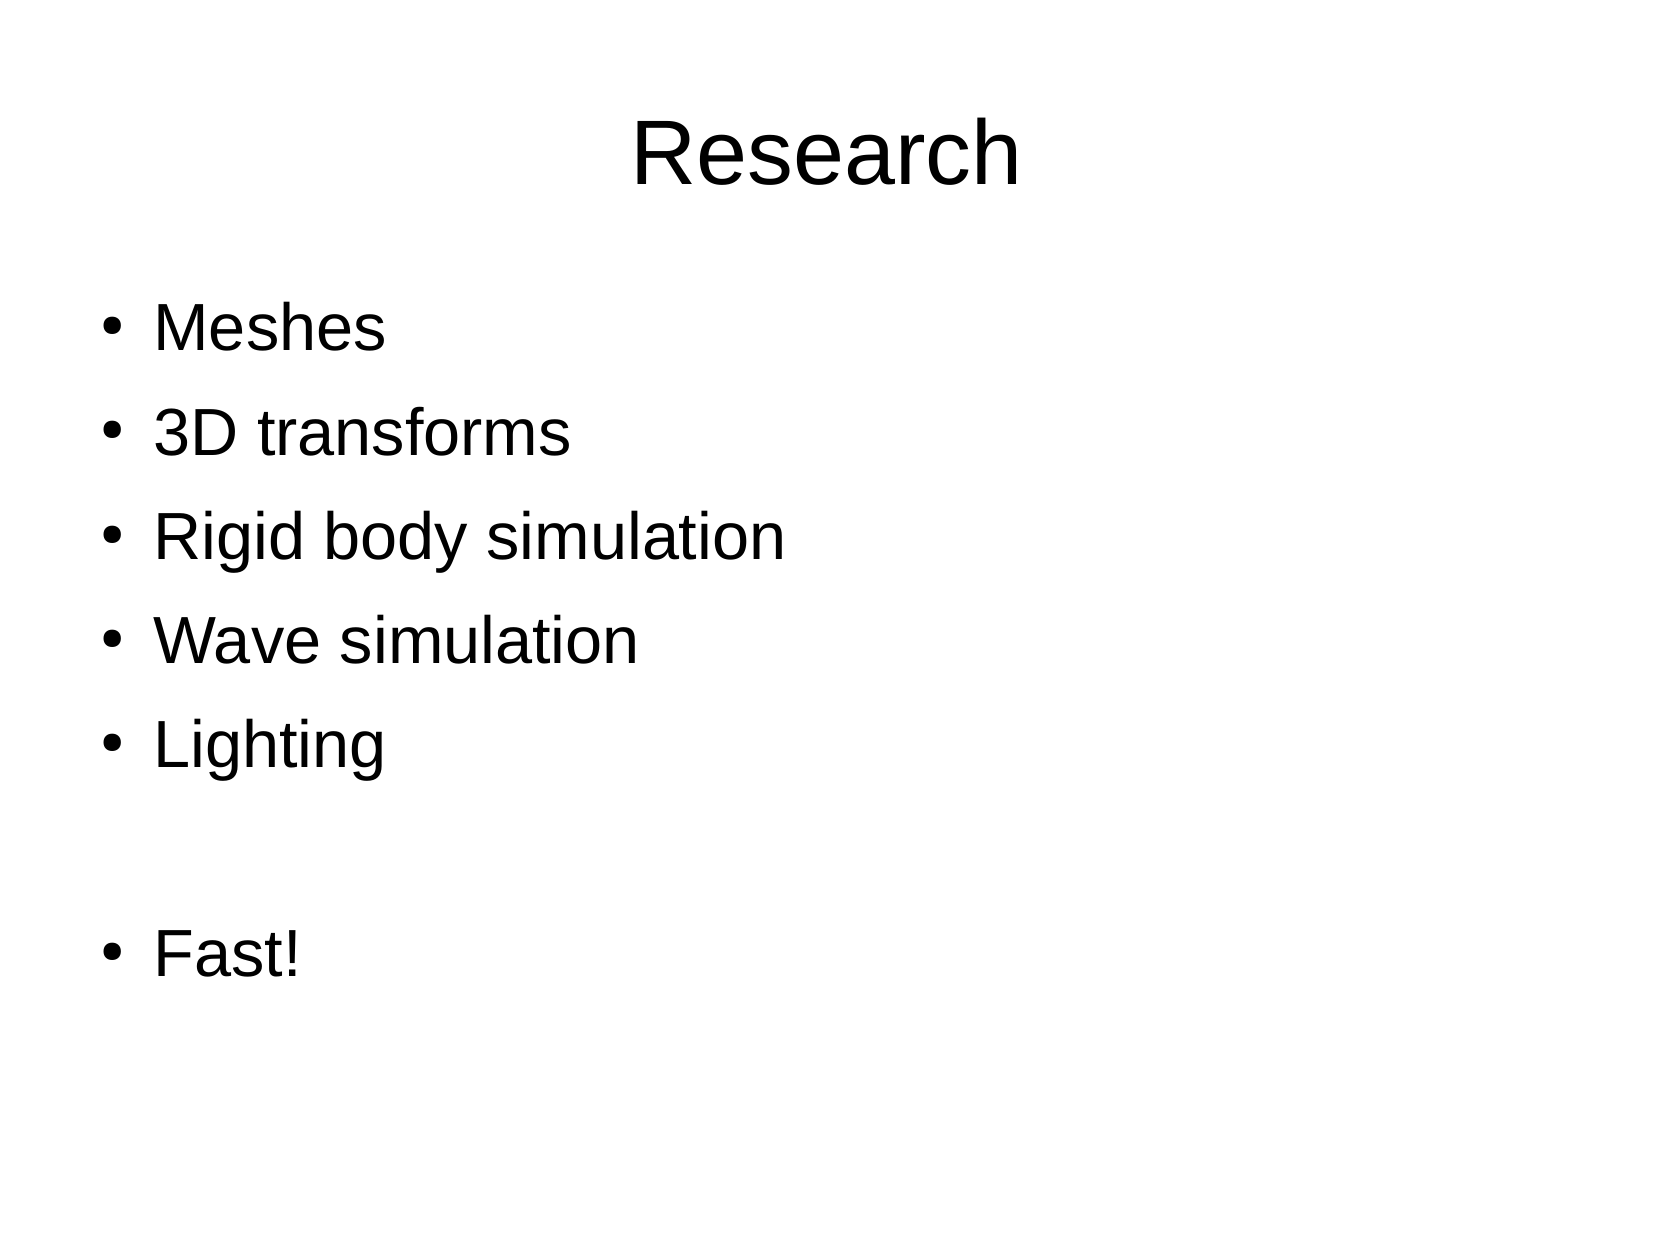

# Research
Meshes
3D transforms
Rigid body simulation
Wave simulation
Lighting
Fast!